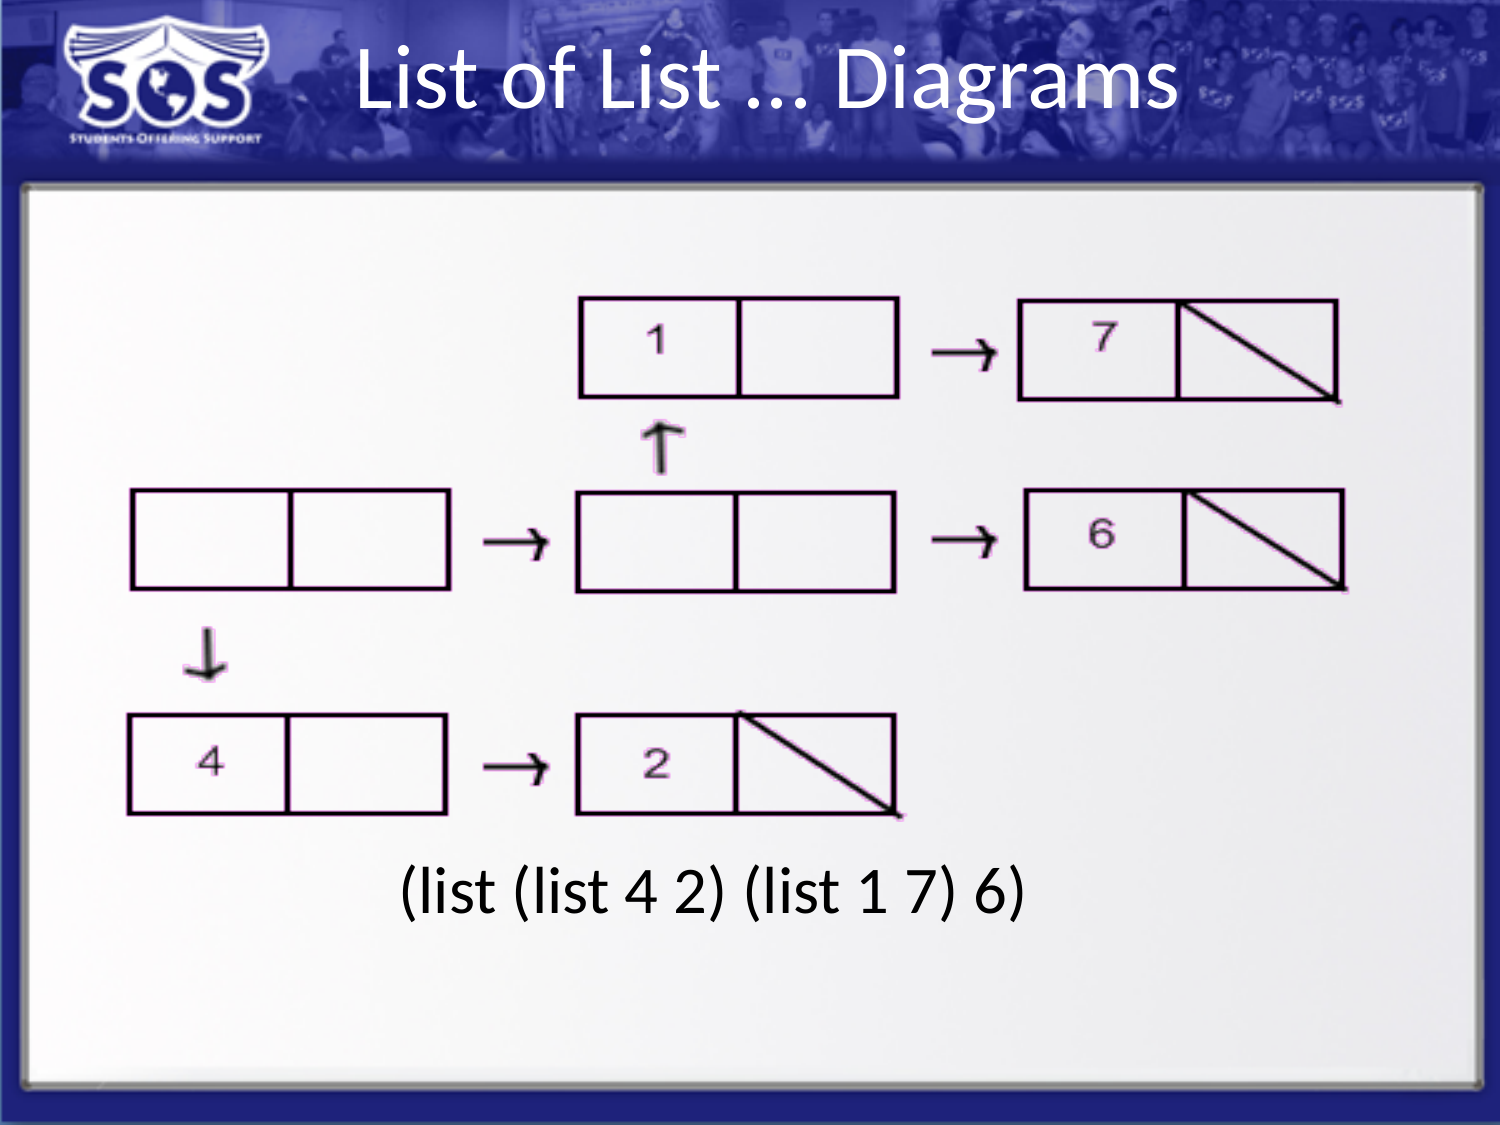

List of List ... Diagrams
(list (list 4 2) (list 1 7) 6)